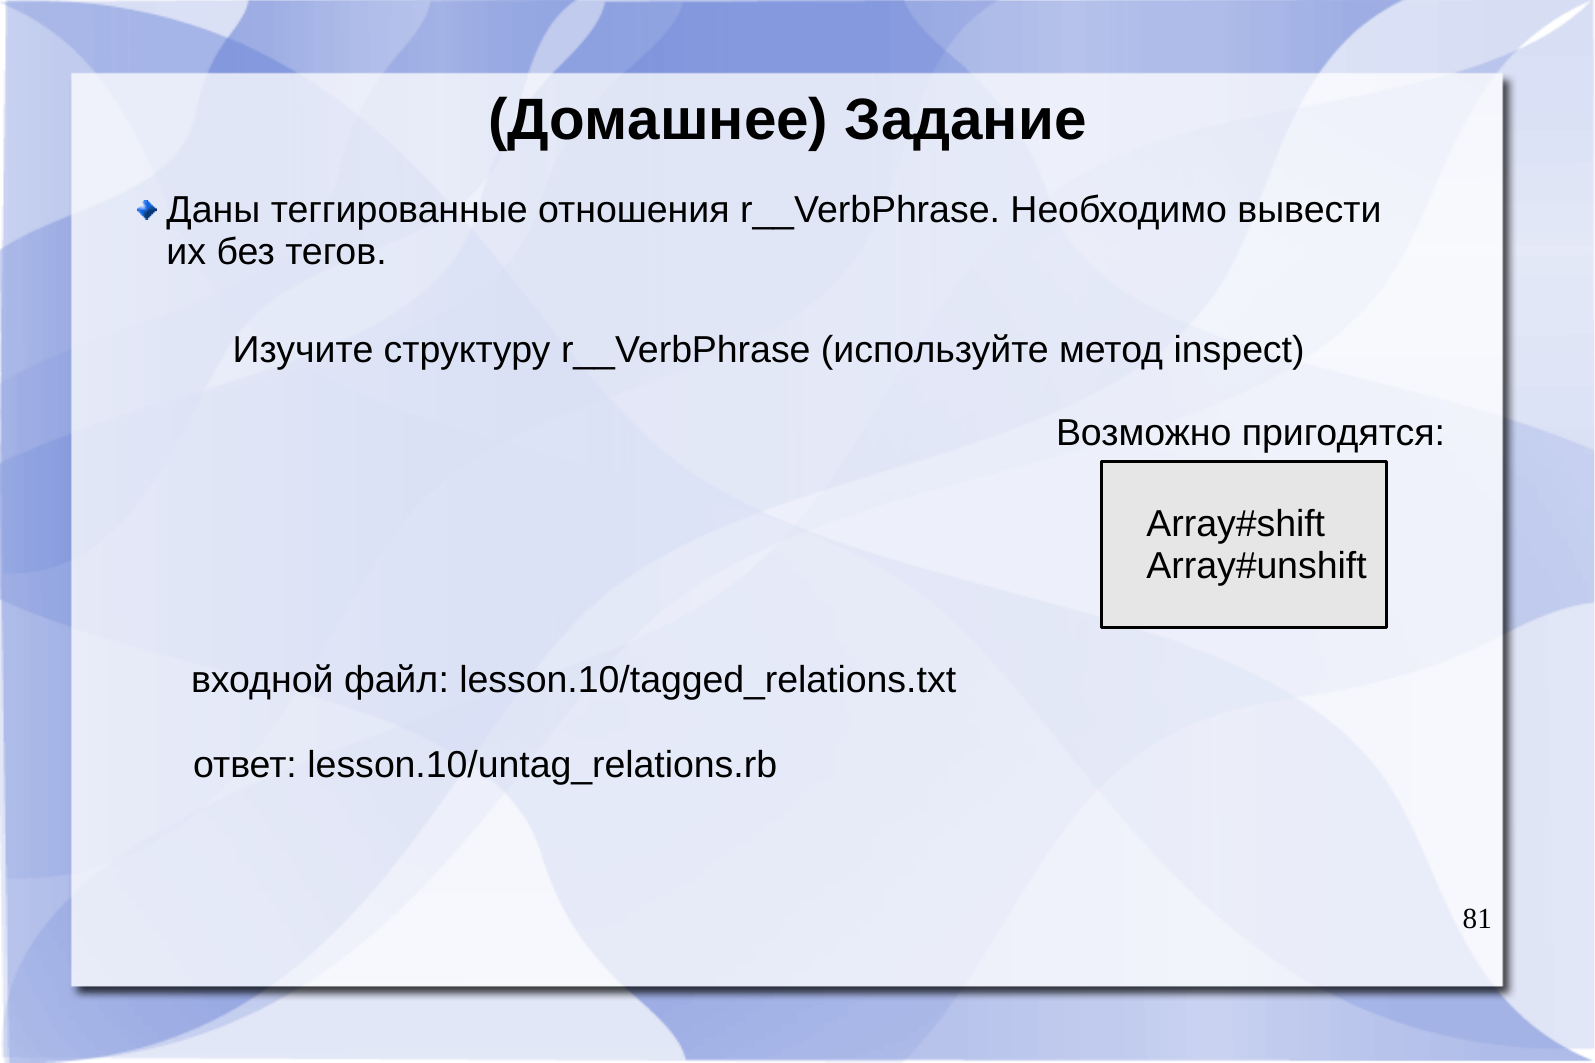

# (Домашнее) Задание
 Даны теггированные отношения r__VerbPhrase. Необходимо вывести
 их без тегов.
Изучите структуру r__VerbPhrase (используйте метод inspect)
Возможно пригодятся:
Array#shift
Array#unshift
входной файл: lesson.10/tagged_relations.txt
ответ: lesson.10/untag_relations.rb
81